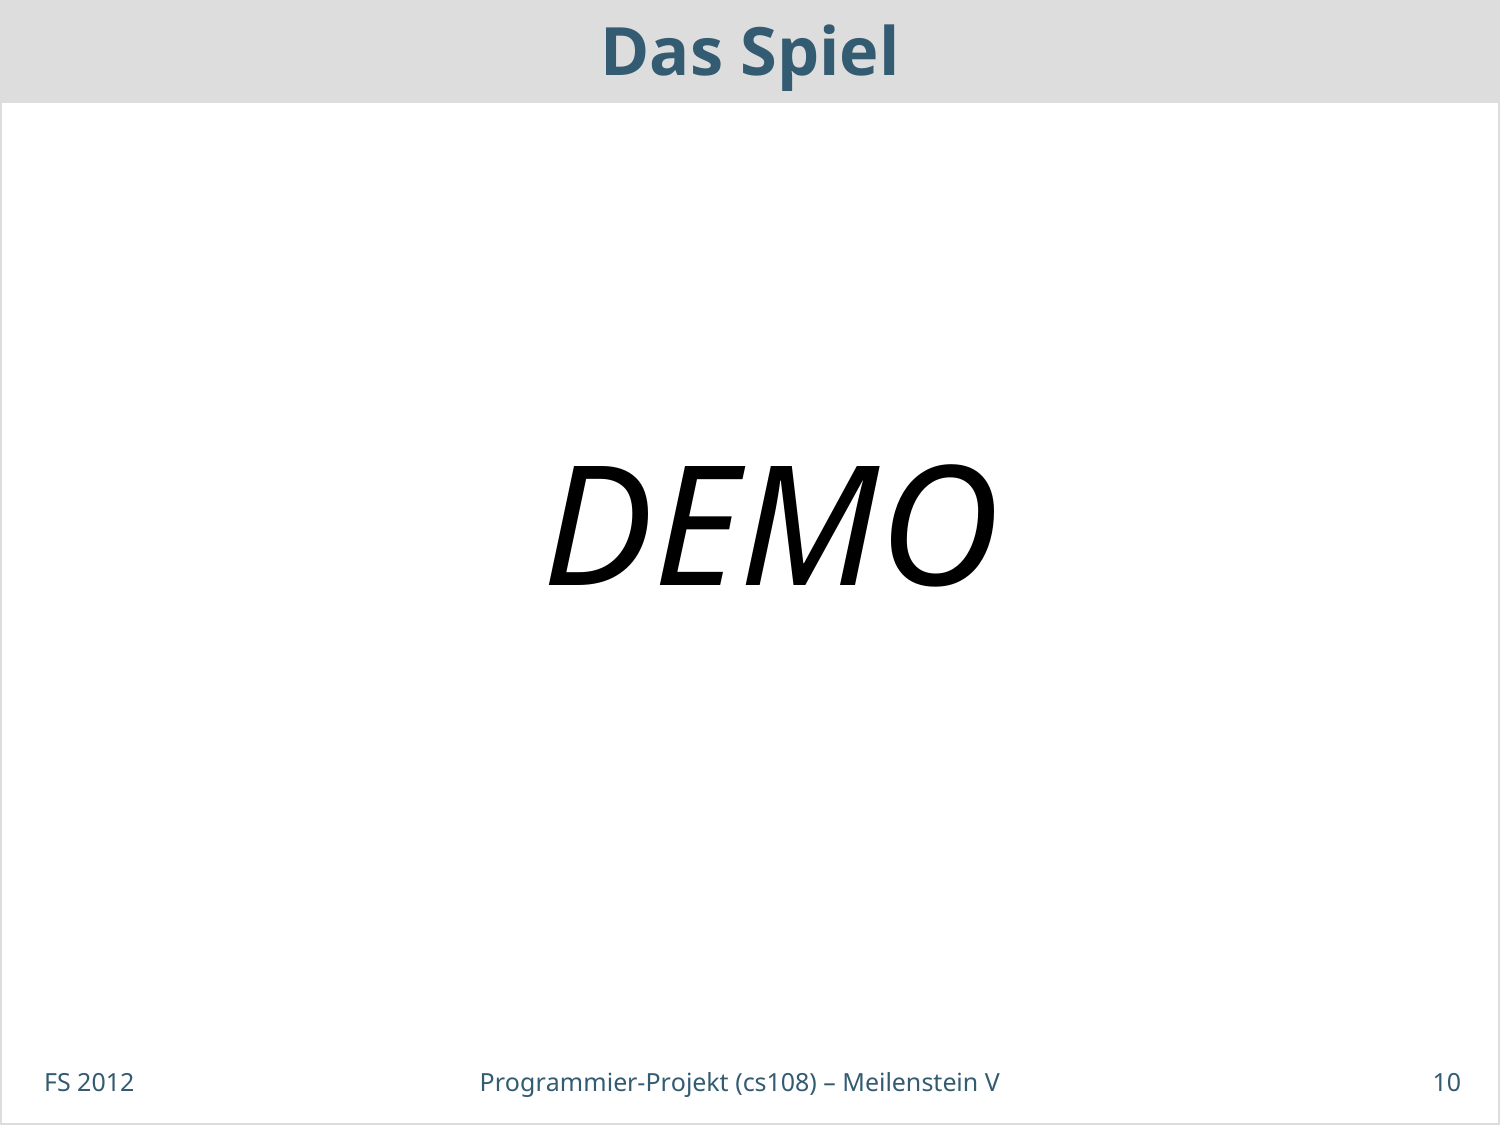

# Das Spiel
DEMO
FS 2012
Programmier-Projekt (cs108) – Meilenstein V